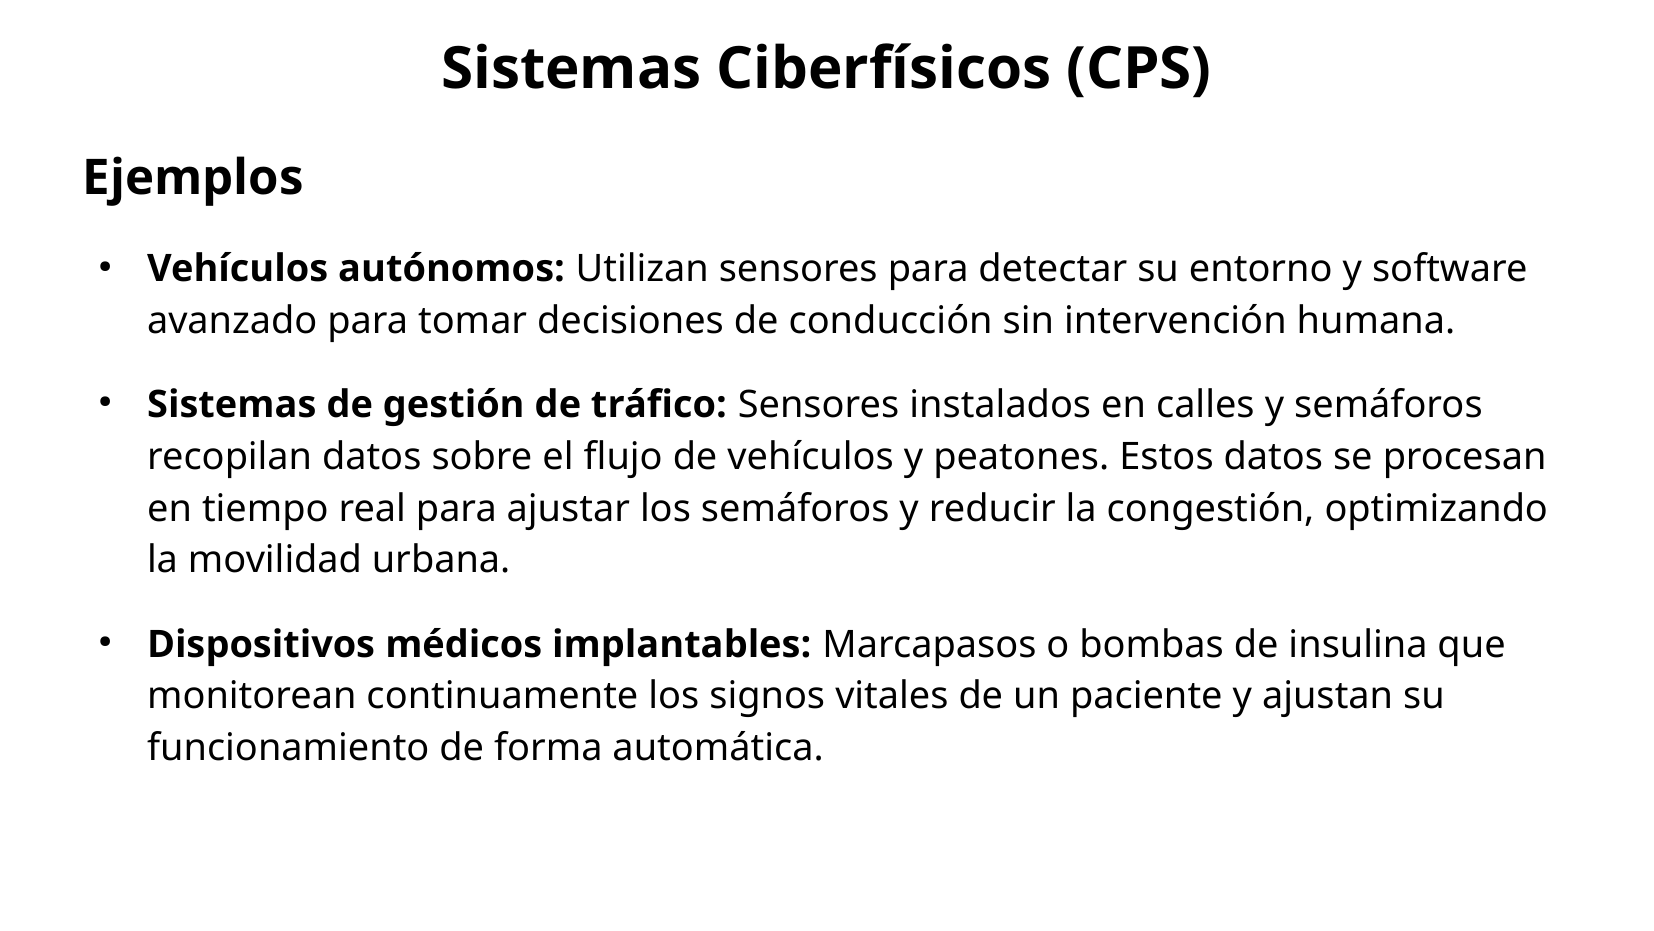

# Sistemas Ciberfísicos (CPS)
Ejemplos
Vehículos autónomos: Utilizan sensores para detectar su entorno y software avanzado para tomar decisiones de conducción sin intervención humana.
Sistemas de gestión de tráfico: Sensores instalados en calles y semáforos recopilan datos sobre el flujo de vehículos y peatones. Estos datos se procesan en tiempo real para ajustar los semáforos y reducir la congestión, optimizando la movilidad urbana.
Dispositivos médicos implantables: Marcapasos o bombas de insulina que monitorean continuamente los signos vitales de un paciente y ajustan su funcionamiento de forma automática.